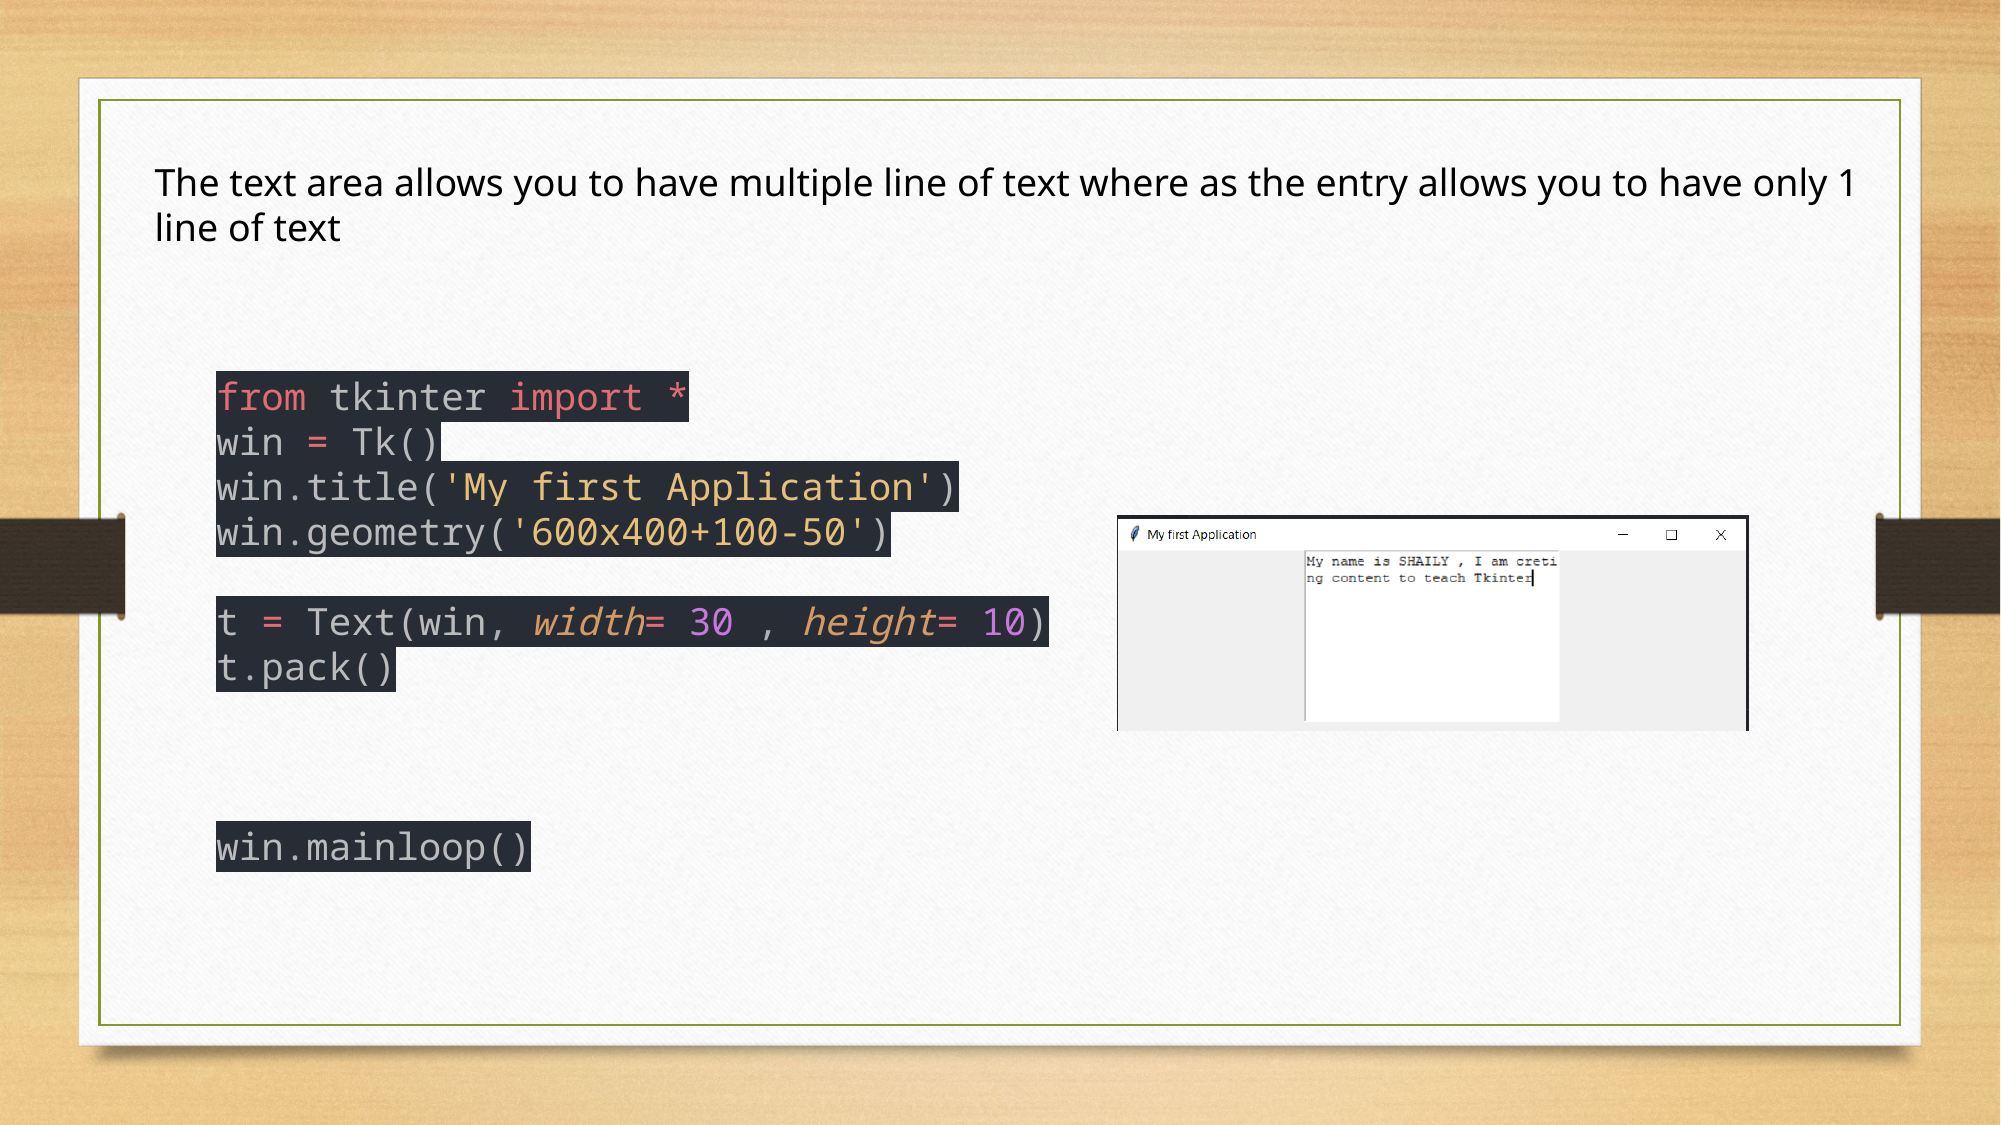

The text area allows you to have multiple line of text where as the entry allows you to have only 1 line of text
from tkinter import *
win = Tk()
win.title('My first Application')
win.geometry('600x400+100-50')
t = Text(win, width= 30 , height= 10)
t.pack()
win.mainloop()